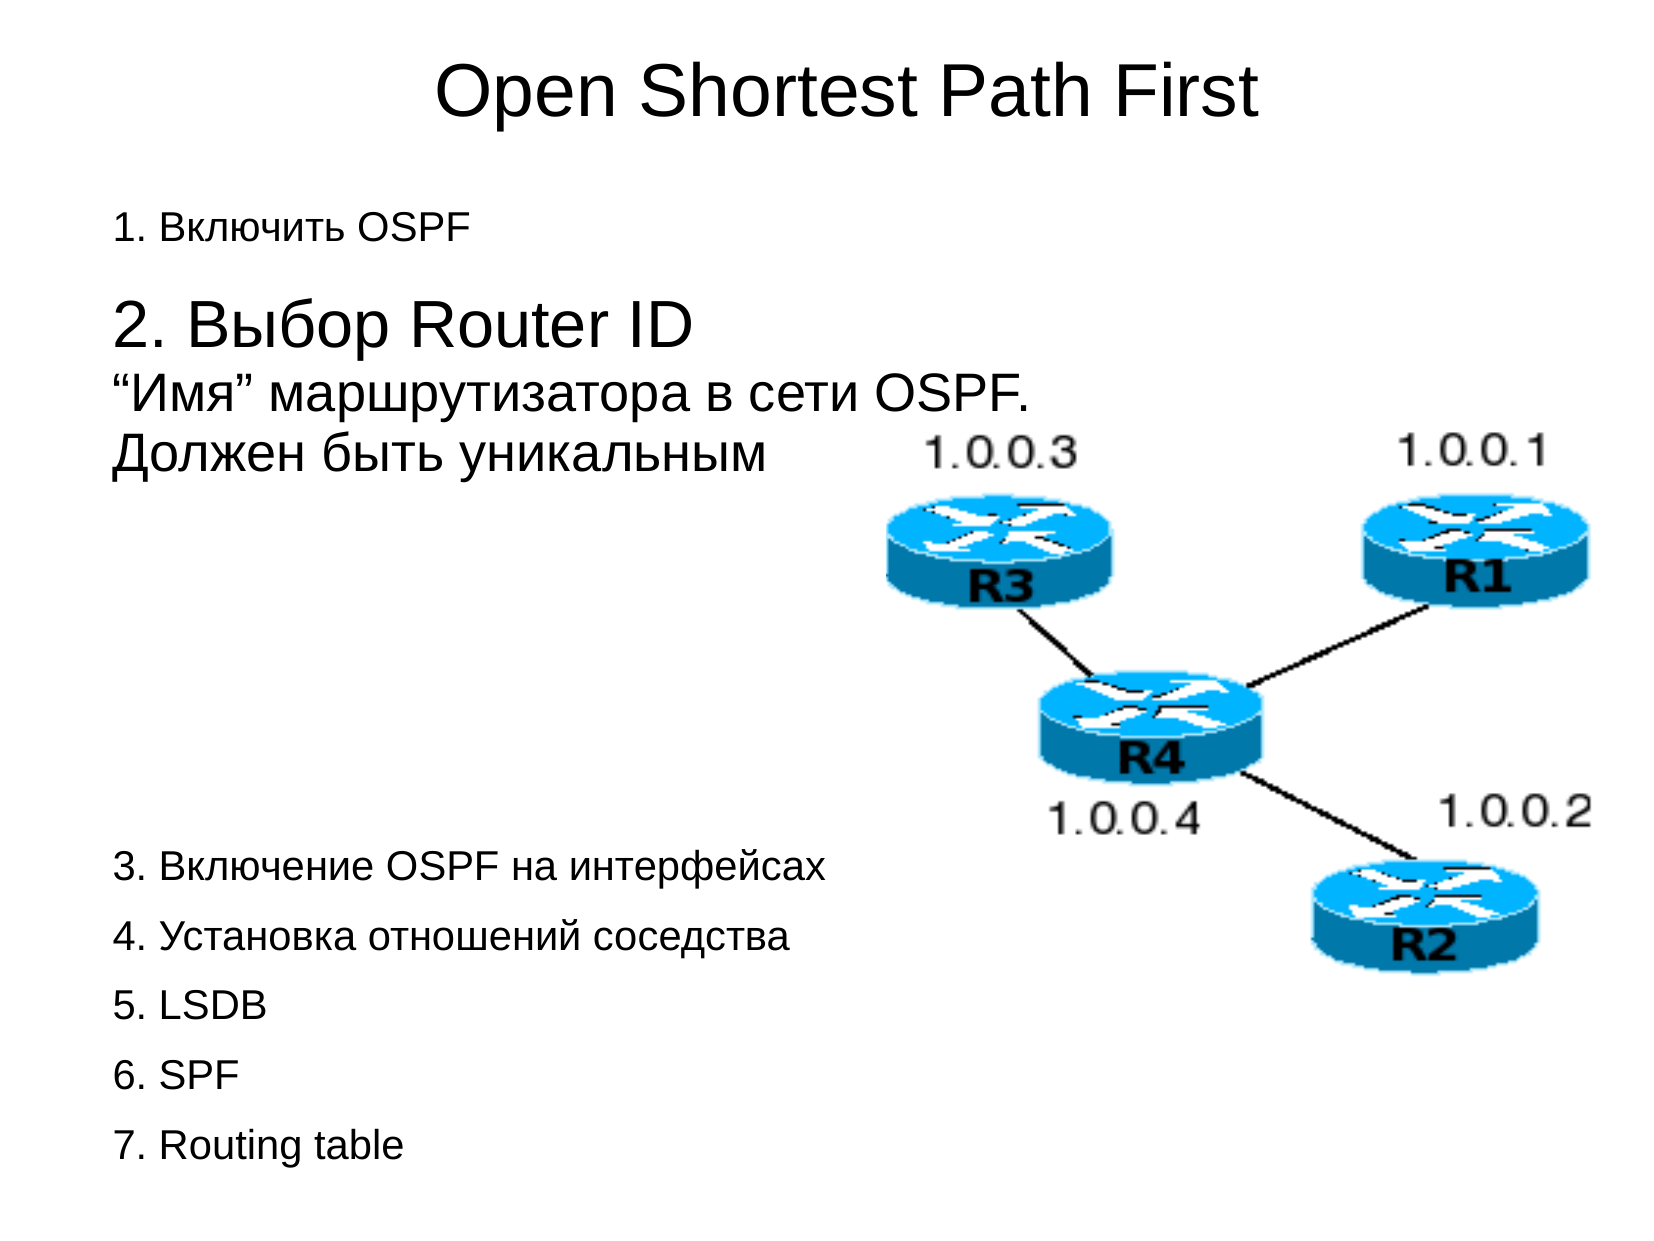

# Open Shortest Path First
1. Включить OSPF
2. Выбор Router ID
“Имя” маршрутизатора в сети OSPF.
Должен быть уникальным
3. Включение OSPF на интерфейсах
4. Установка отношений соседства
5. LSDB
6. SPF
7. Routing table